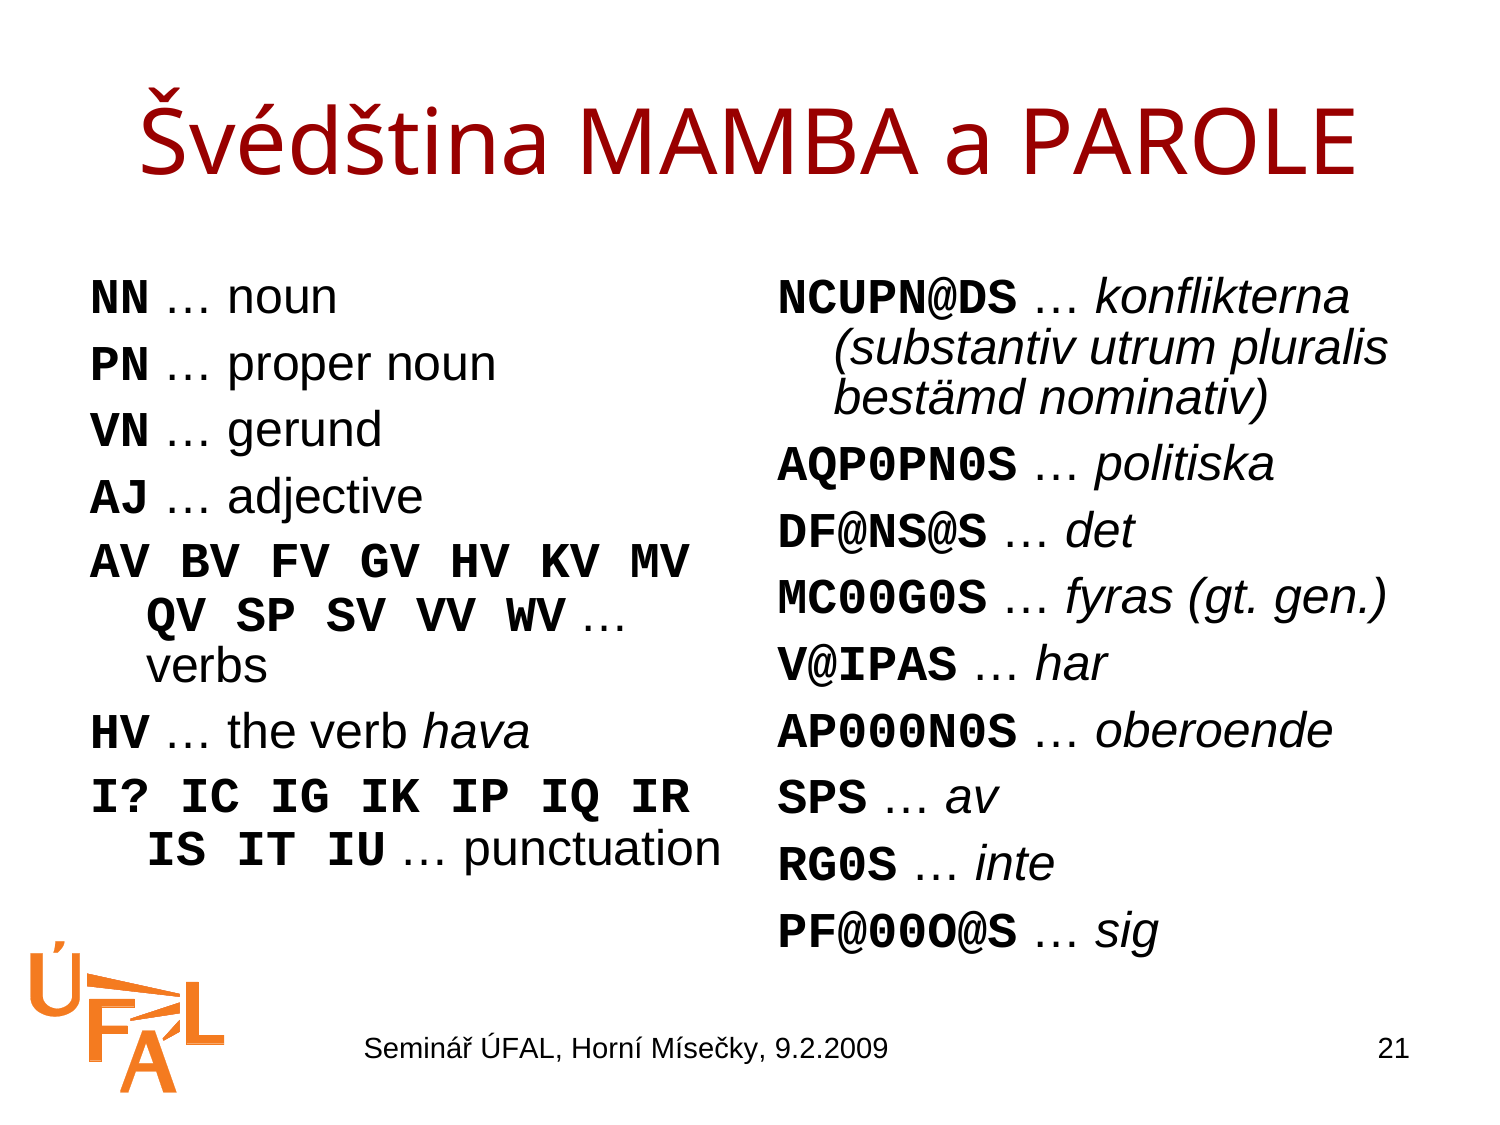

# Švédština MAMBA a PAROLE
NN … noun
PN … proper noun
VN … gerund
AJ … adjective
AV BV FV GV HV KV MV QV SP SV VV WV … verbs
HV … the verb hava
I? IC IG IK IP IQ IR IS IT IU … punctuation
NCUPN@DS … konflikterna (substantiv utrum pluralis bestämd nominativ)
AQP0PN0S … politiska
DF@NS@S … det
MC00G0S … fyras (gt. gen.)
V@IPAS … har
AP000N0S … oberoende
SPS … av
RG0S … inte
PF@00O@S … sig
Seminář ÚFAL, Horní Mísečky, 9.2.2009
21